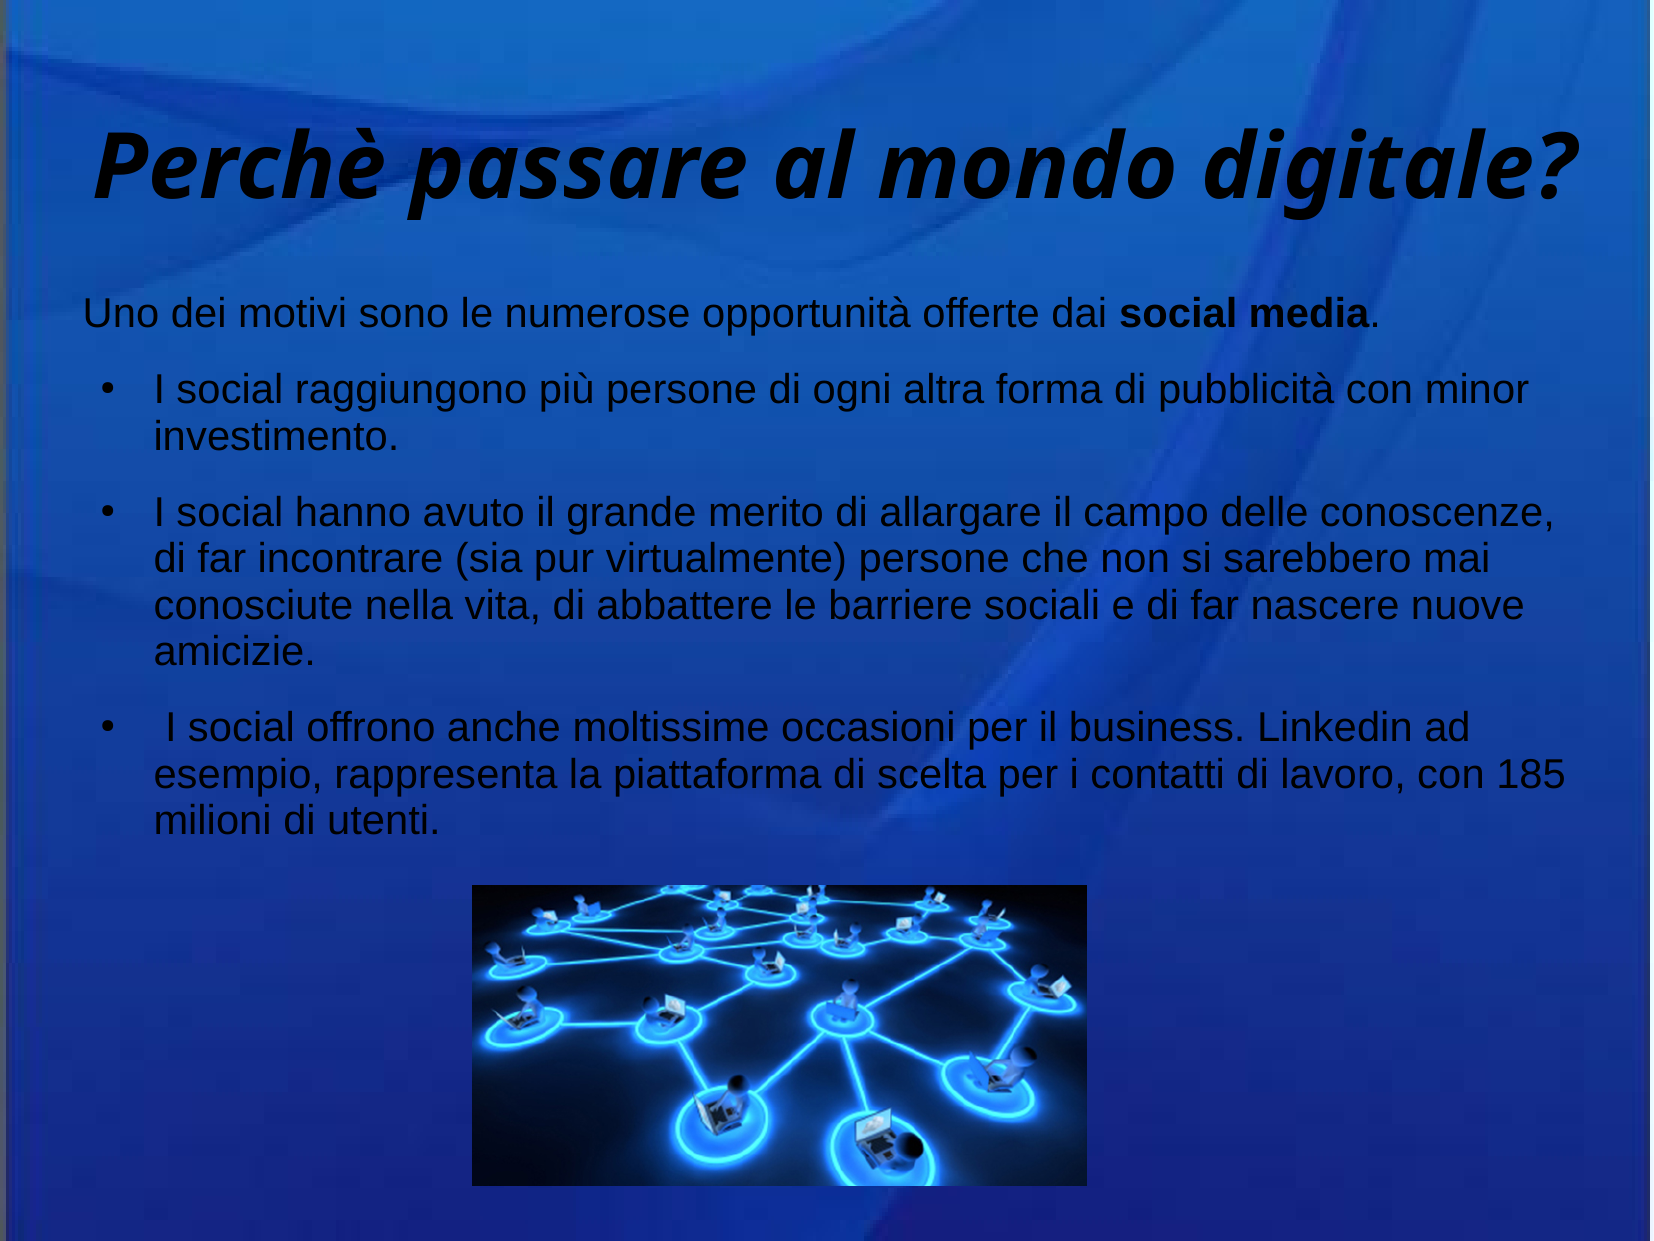

# Perchè passare al mondo digitale?
Uno dei motivi sono le numerose opportunità offerte dai social media.
I social raggiungono più persone di ogni altra forma di pubblicità con minor investimento.
I social hanno avuto il grande merito di allargare il campo delle conoscenze, di far incontrare (sia pur virtualmente) persone che non si sarebbero mai conosciute nella vita, di abbattere le barriere sociali e di far nascere nuove amicizie.
 I social offrono anche moltissime occasioni per il business. Linkedin ad esempio, rappresenta la piattaforma di scelta per i contatti di lavoro, con 185 milioni di utenti.